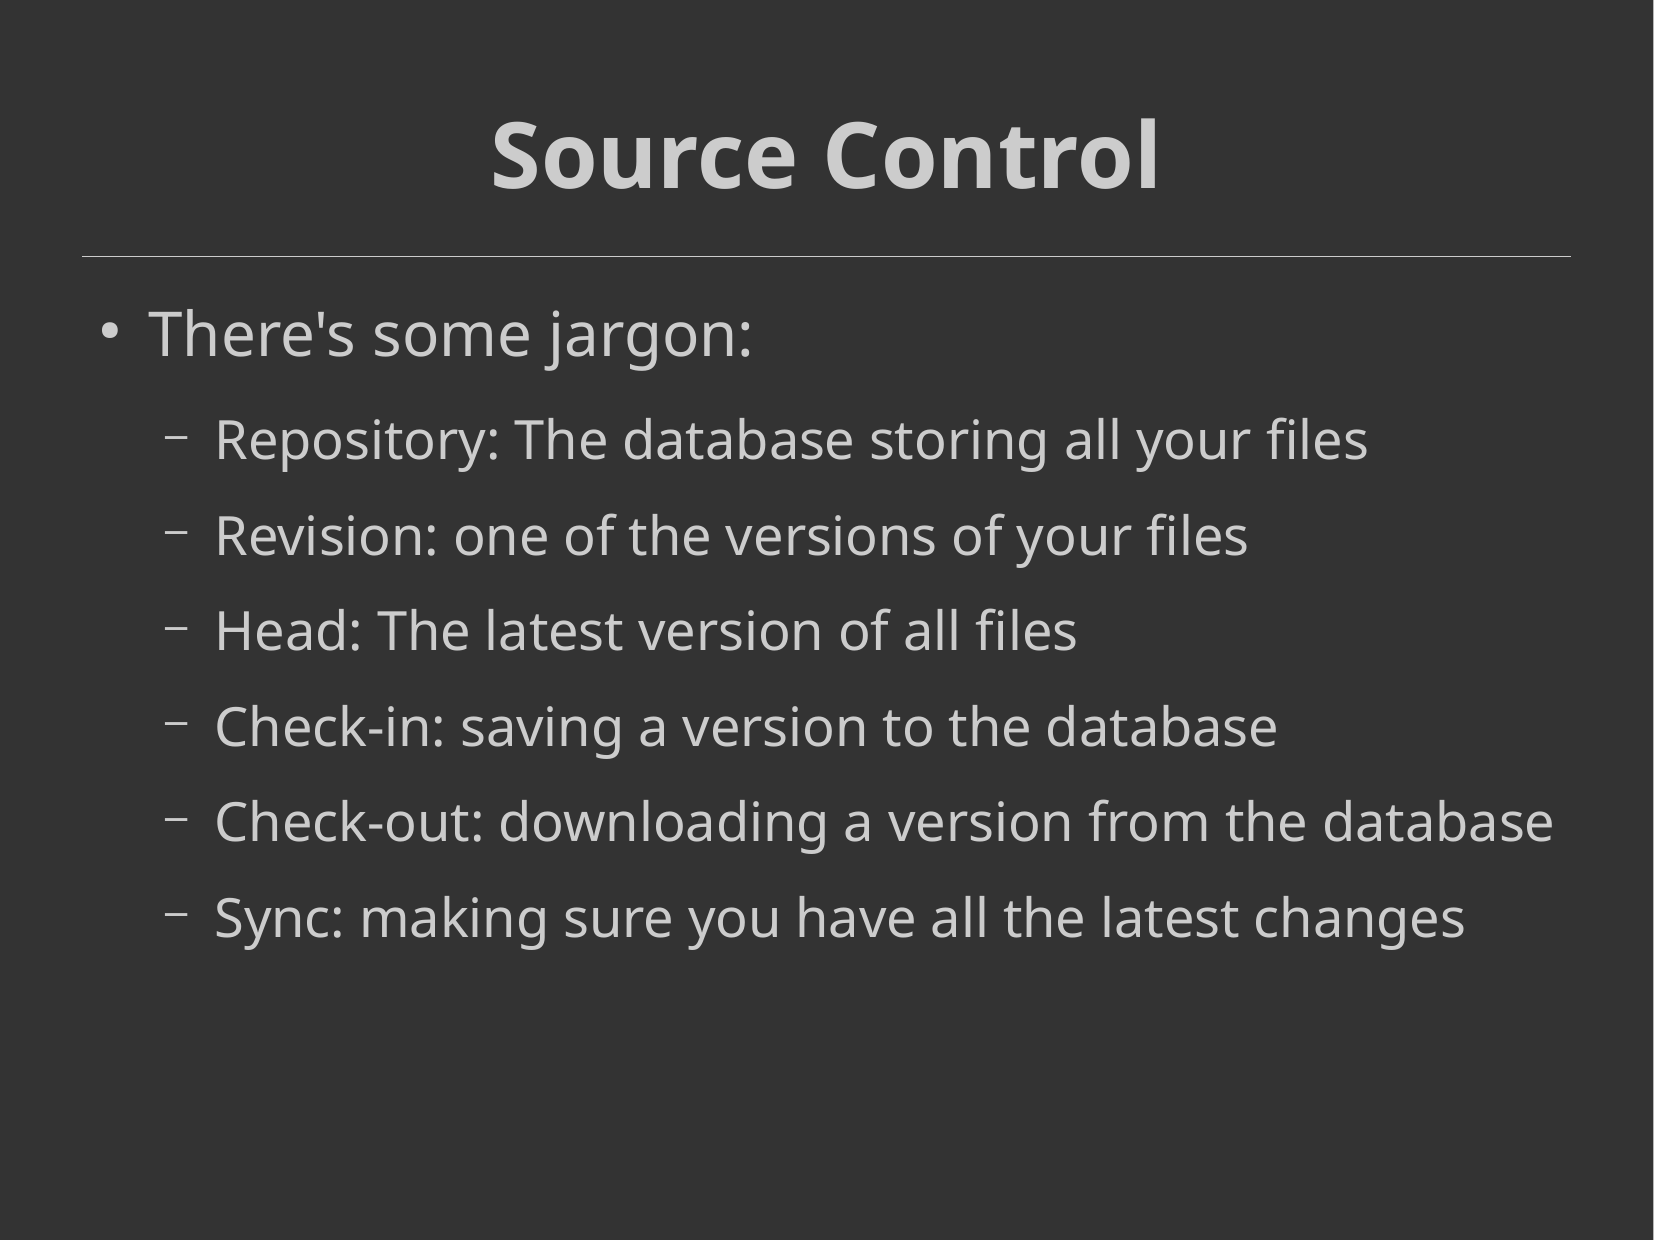

# Source Control
There's some jargon:
Repository: The database storing all your files
Revision: one of the versions of your files
Head: The latest version of all files
Check-in: saving a version to the database
Check-out: downloading a version from the database
Sync: making sure you have all the latest changes